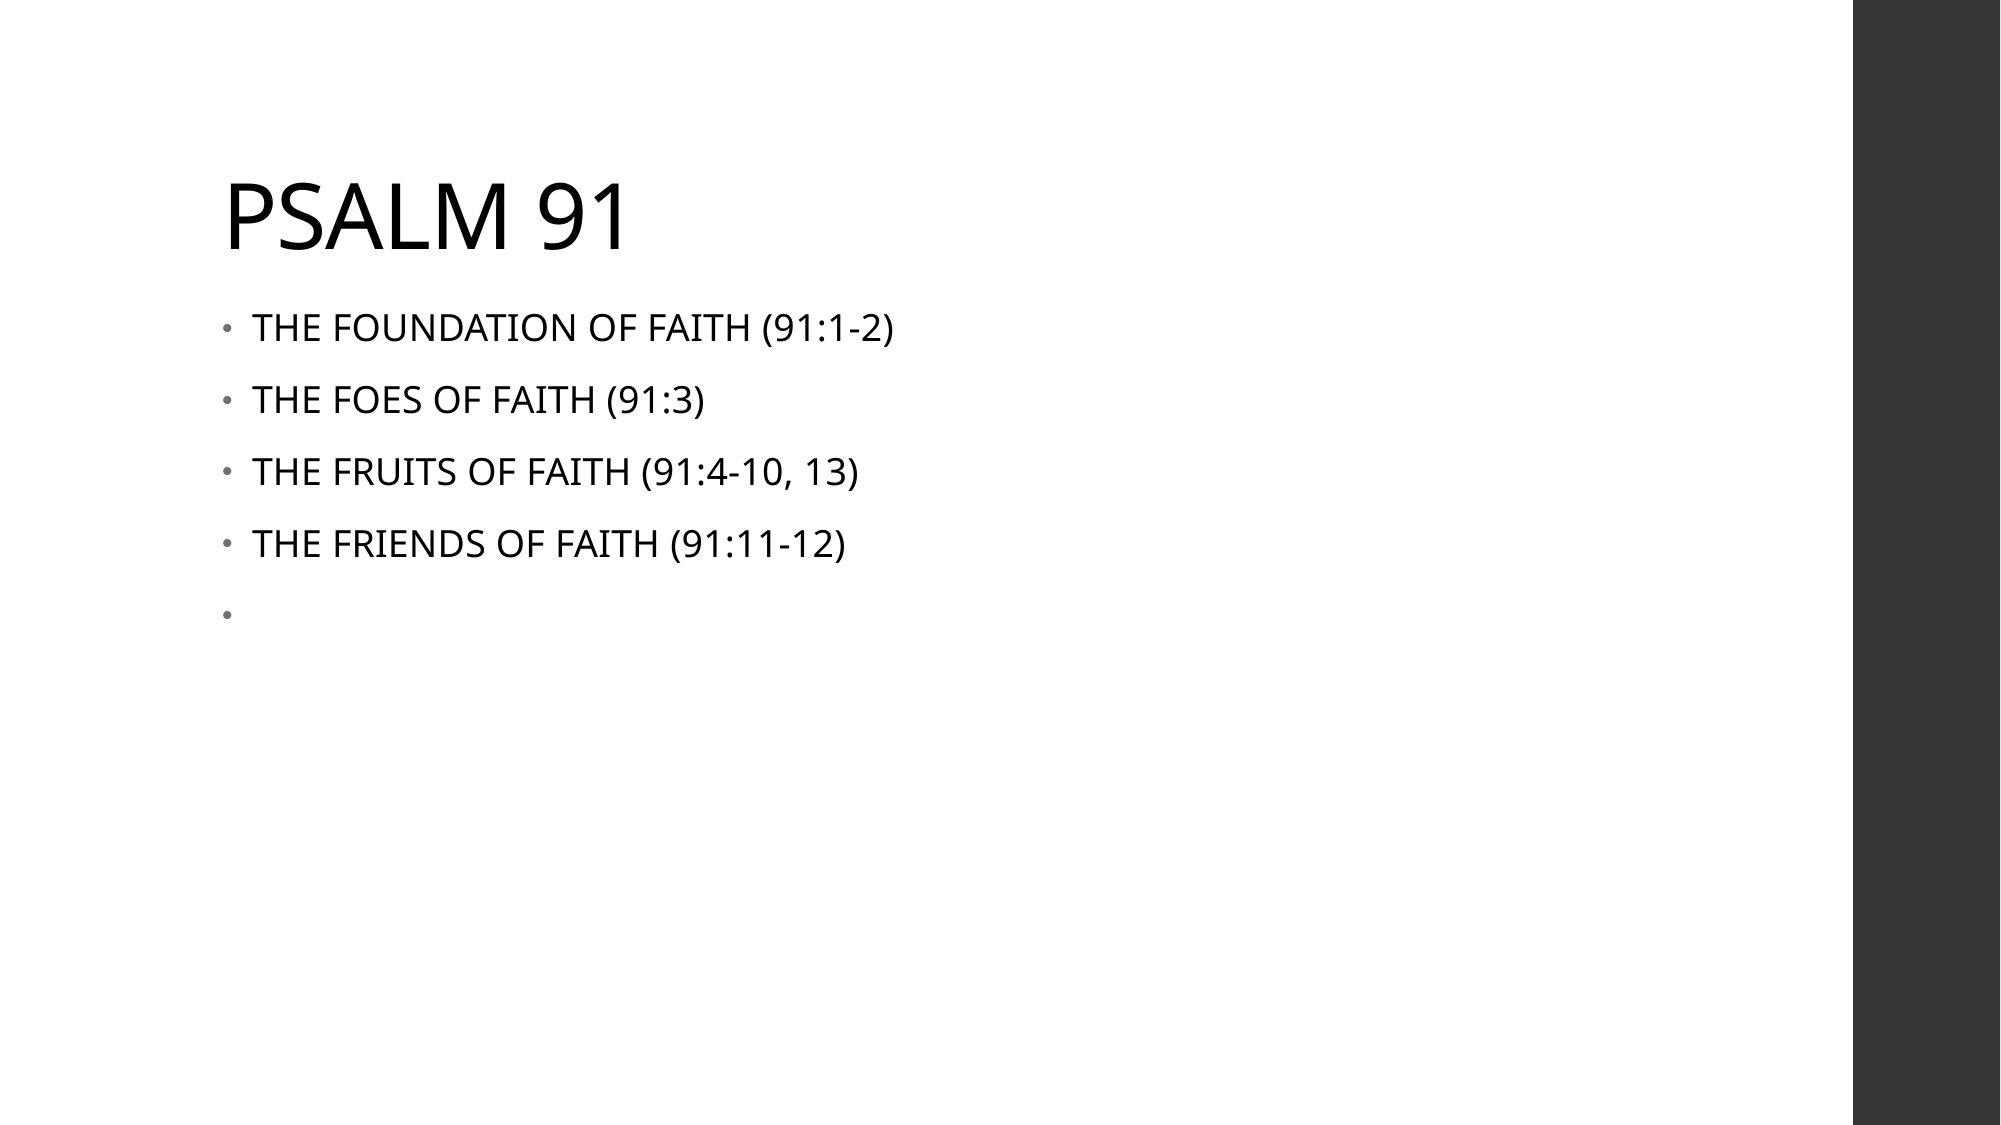

# PSALM 91
THE FOUNDATION OF FAITH (91:1-2)
THE FOES OF FAITH (91:3)
THE FRUITS OF FAITH (91:4-10, 13)
THE FRIENDS OF FAITH (91:11-12)